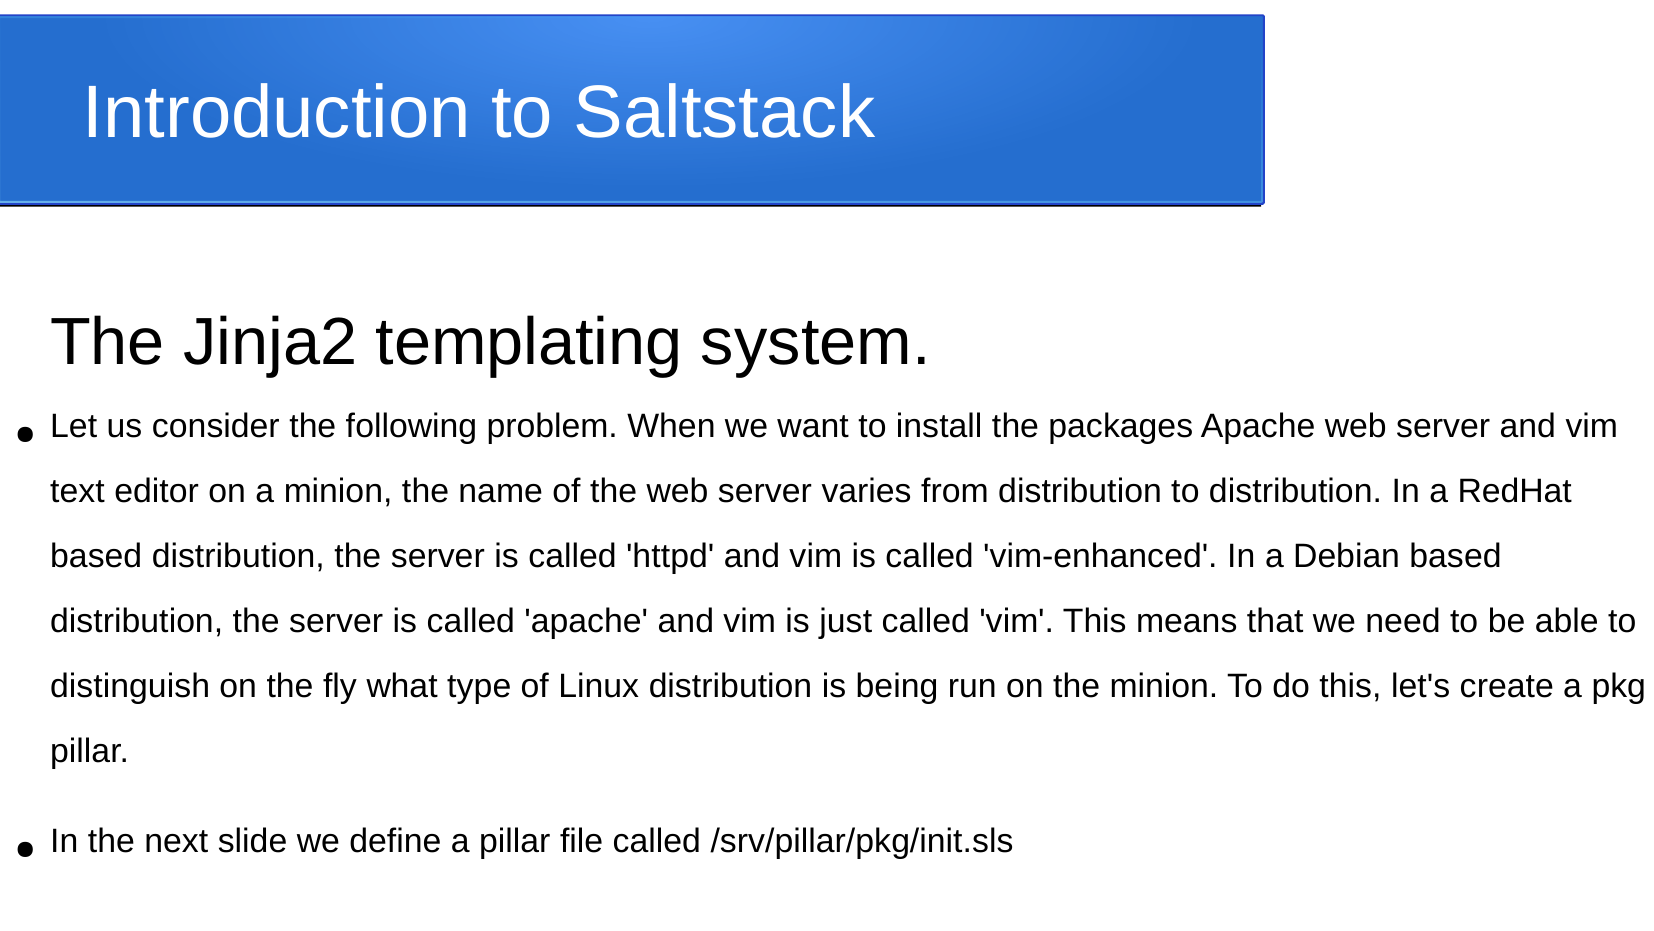

# Introduction to Saltstack
The Jinja2 templating system.
Let us consider the following problem. When we want to install the packages Apache web server and vim text editor on a minion, the name of the web server varies from distribution to distribution. In a RedHat based distribution, the server is called 'httpd' and vim is called 'vim-enhanced'. In a Debian based distribution, the server is called 'apache' and vim is just called 'vim'. This means that we need to be able to distinguish on the fly what type of Linux distribution is being run on the minion. To do this, let's create a pkg pillar.
In the next slide we define a pillar file called /srv/pillar/pkg/init.sls